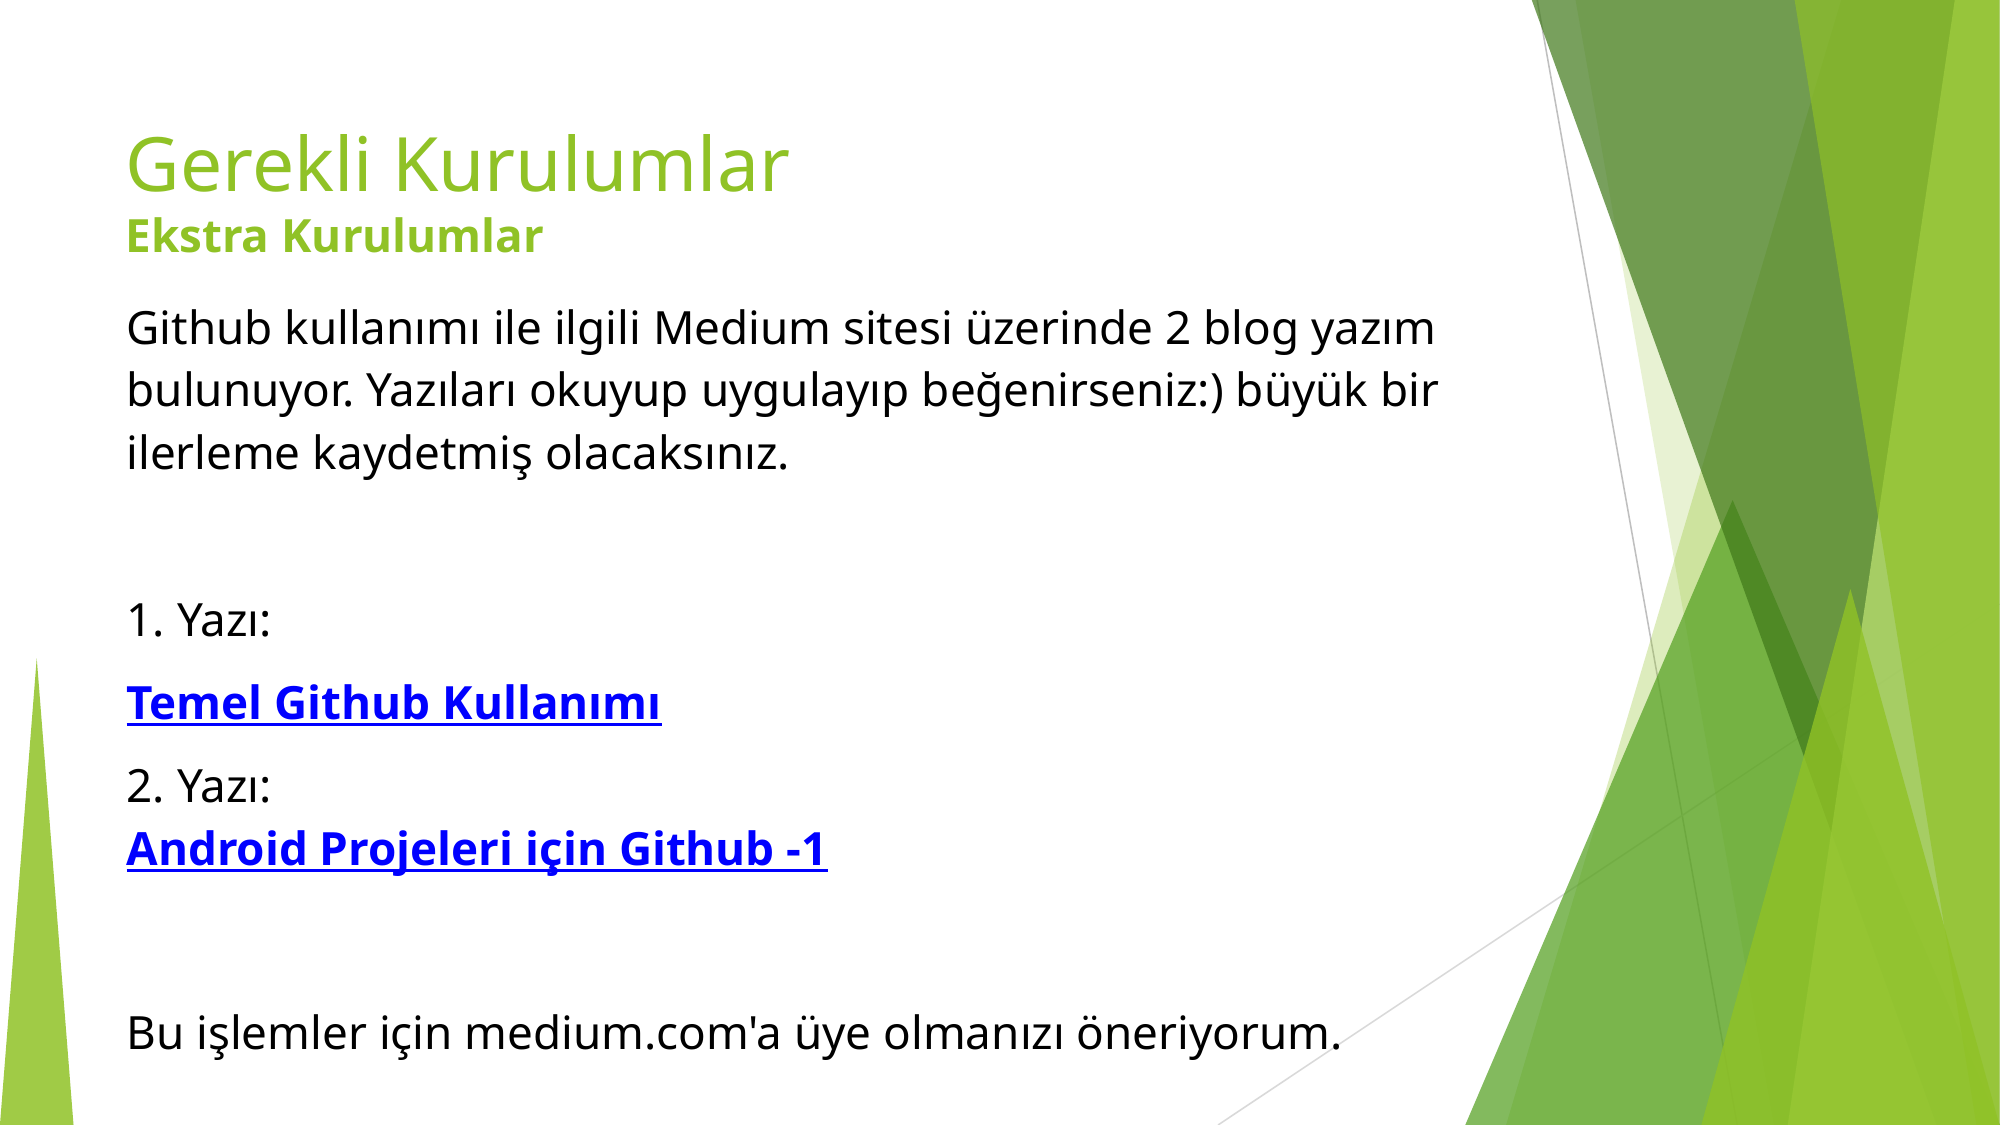

# Gerekli Kurulumlar Ekstra Kurulumlar
Github kullanımı ile ilgili Medium sitesi üzerinde 2 blog yazım bulunuyor. Yazıları okuyup uygulayıp beğenirseniz:) büyük bir ilerleme kaydetmiş olacaksınız.
1. Yazı:
Temel Github Kullanımı
2. Yazı:
Android Projeleri için Github -1
Bu işlemler için medium.com'a üye olmanızı öneriyorum.